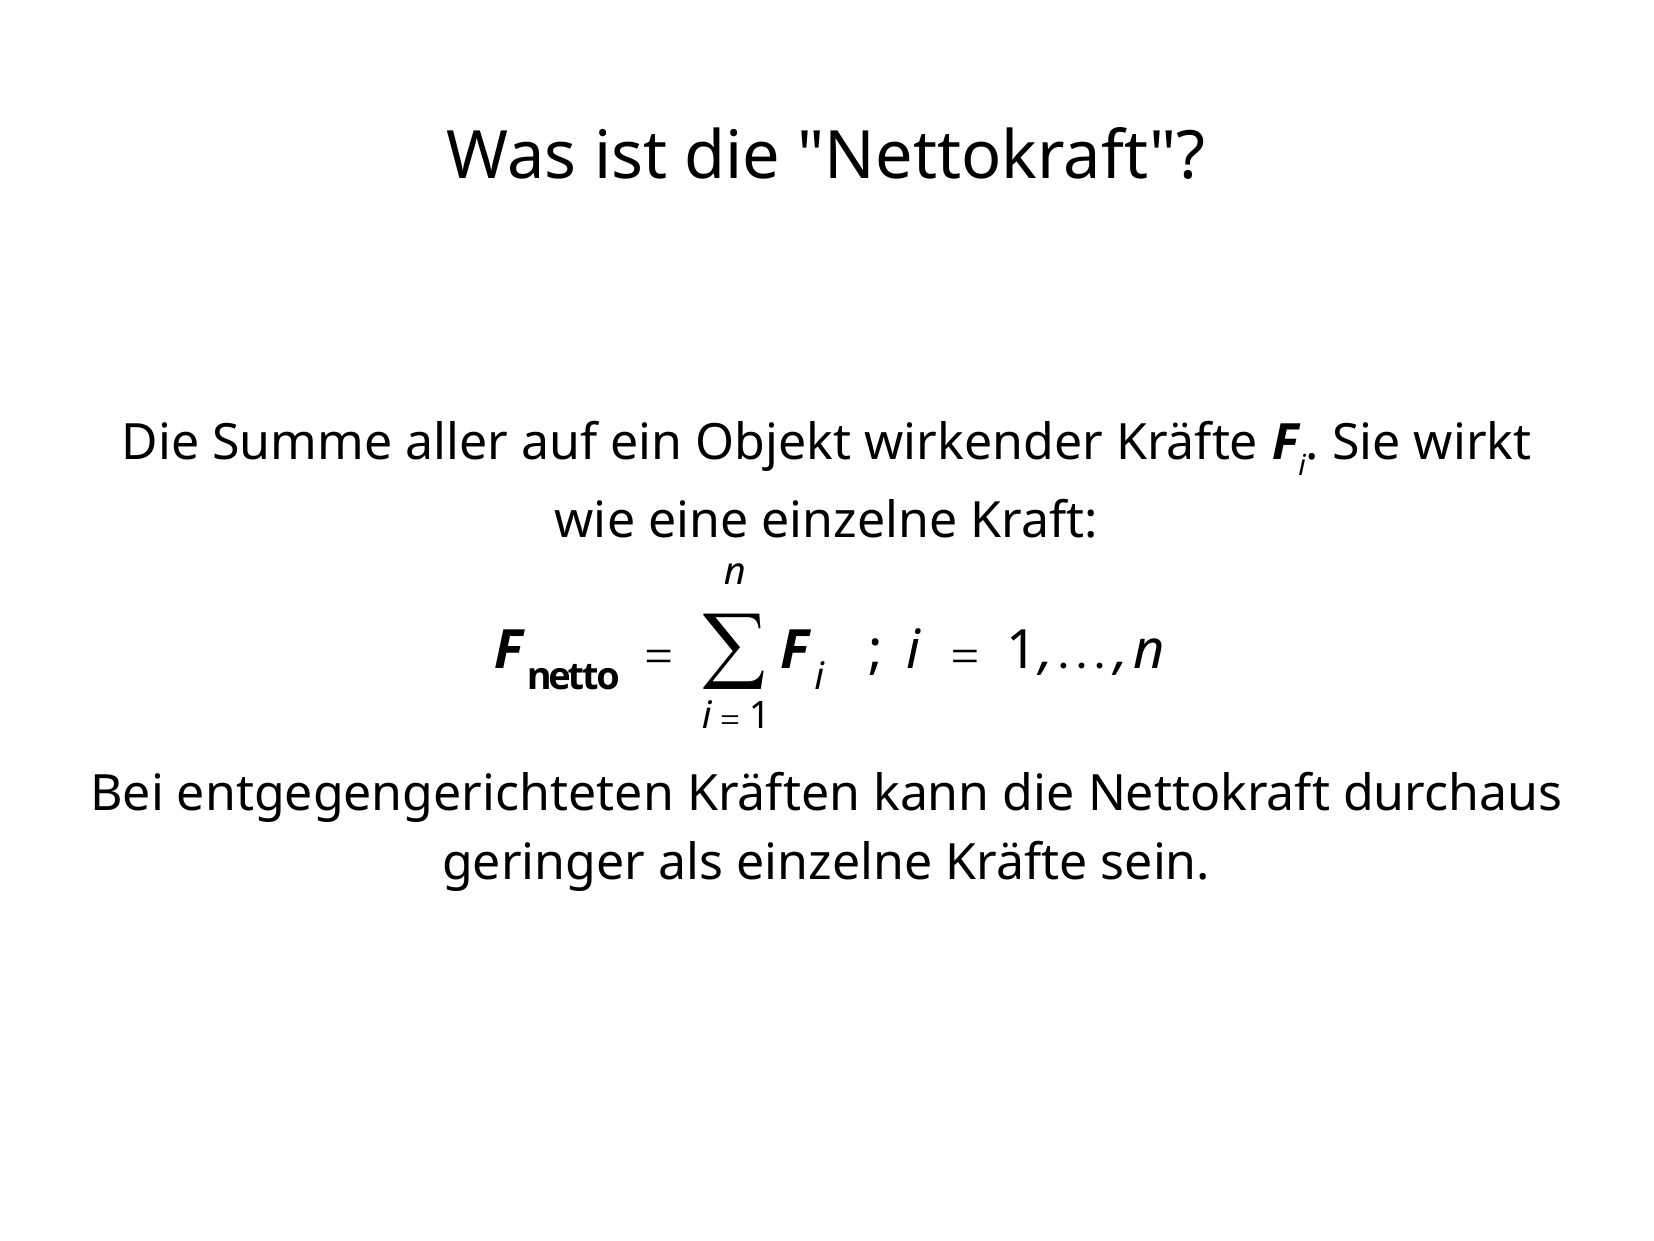

# Was ist die "Nettokraft"?
Die Summe aller auf ein Objekt wirkender Kräfte Fi. Sie wirkt wie eine einzelne Kraft:
Bei entgegengerichteten Kräften kann die Nettokraft durchaus geringer als einzelne Kräfte sein.